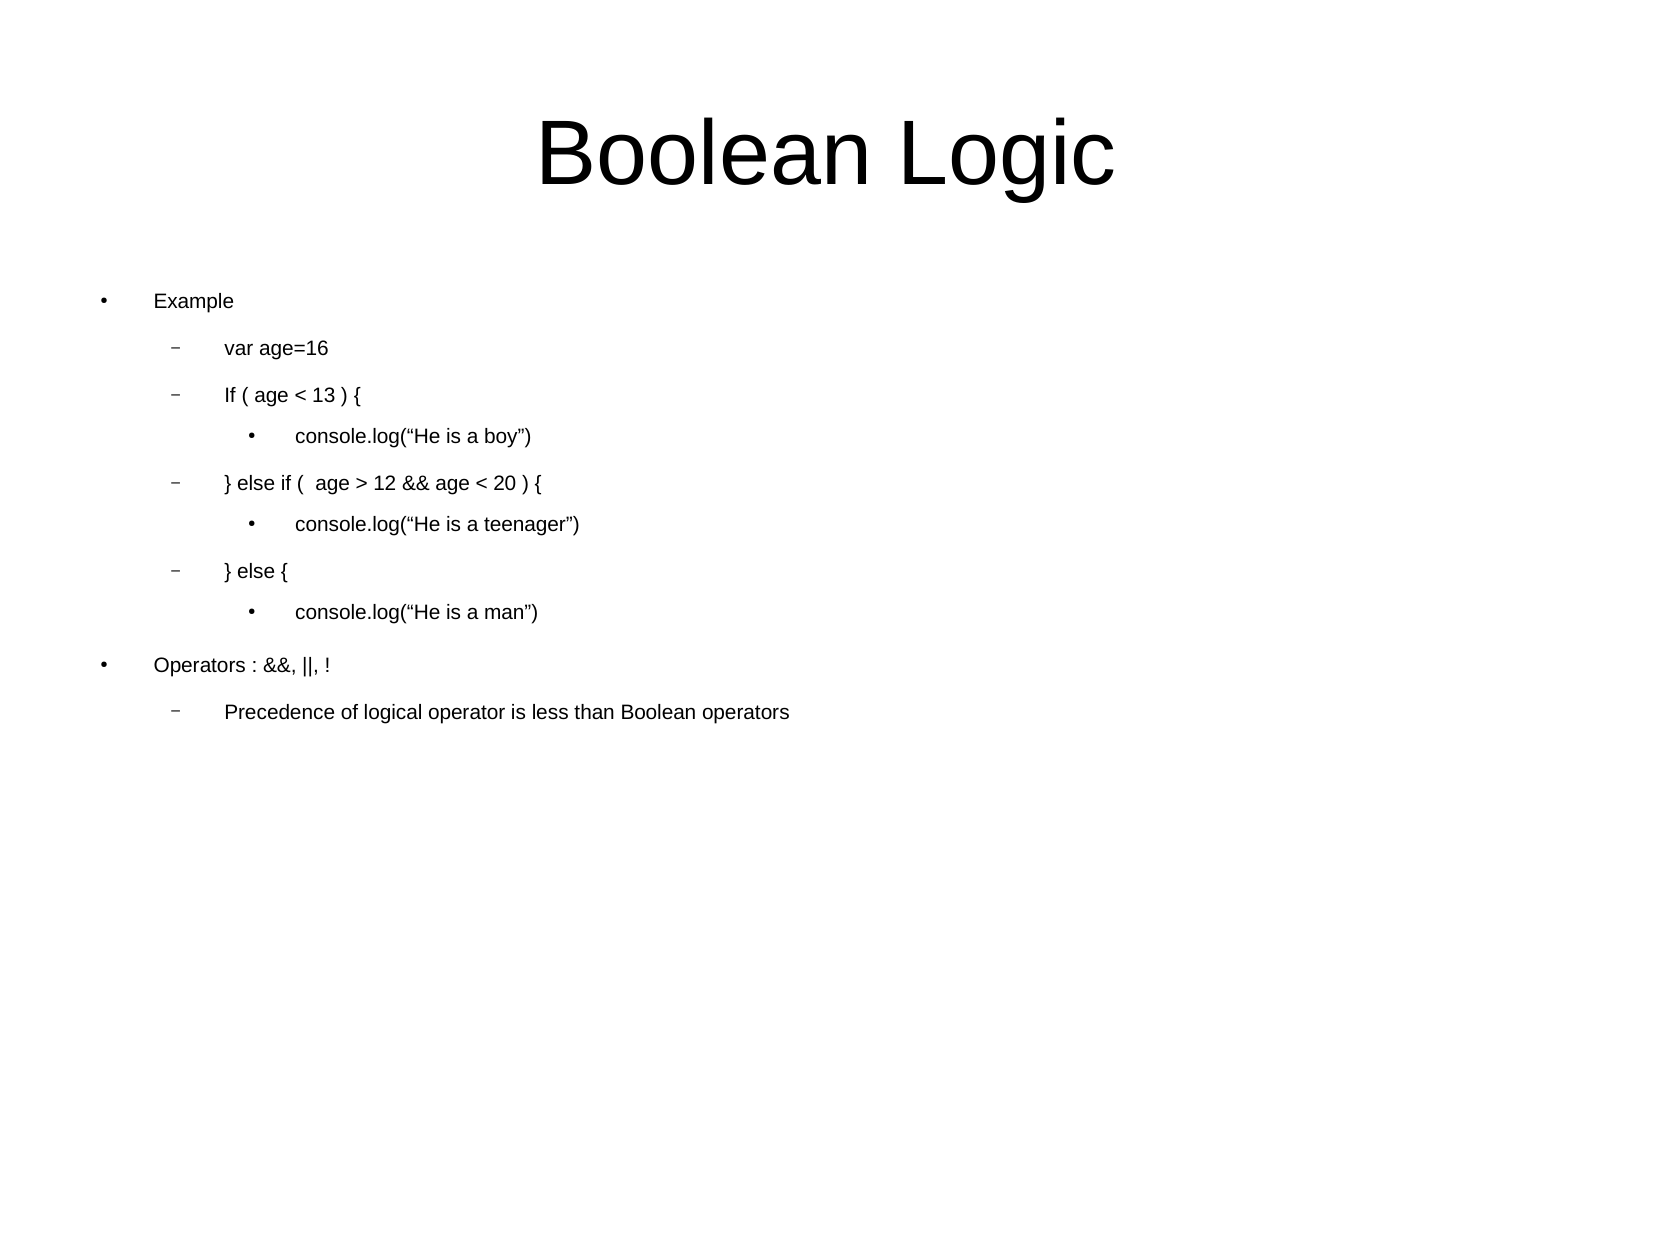

# Boolean Logic
Example
var age=16
If ( age < 13 ) {
console.log(“He is a boy”)
} else if ( age > 12 && age < 20 ) {
console.log(“He is a teenager”)
} else {
console.log(“He is a man”)
Operators : &&, ||, !
Precedence of logical operator is less than Boolean operators